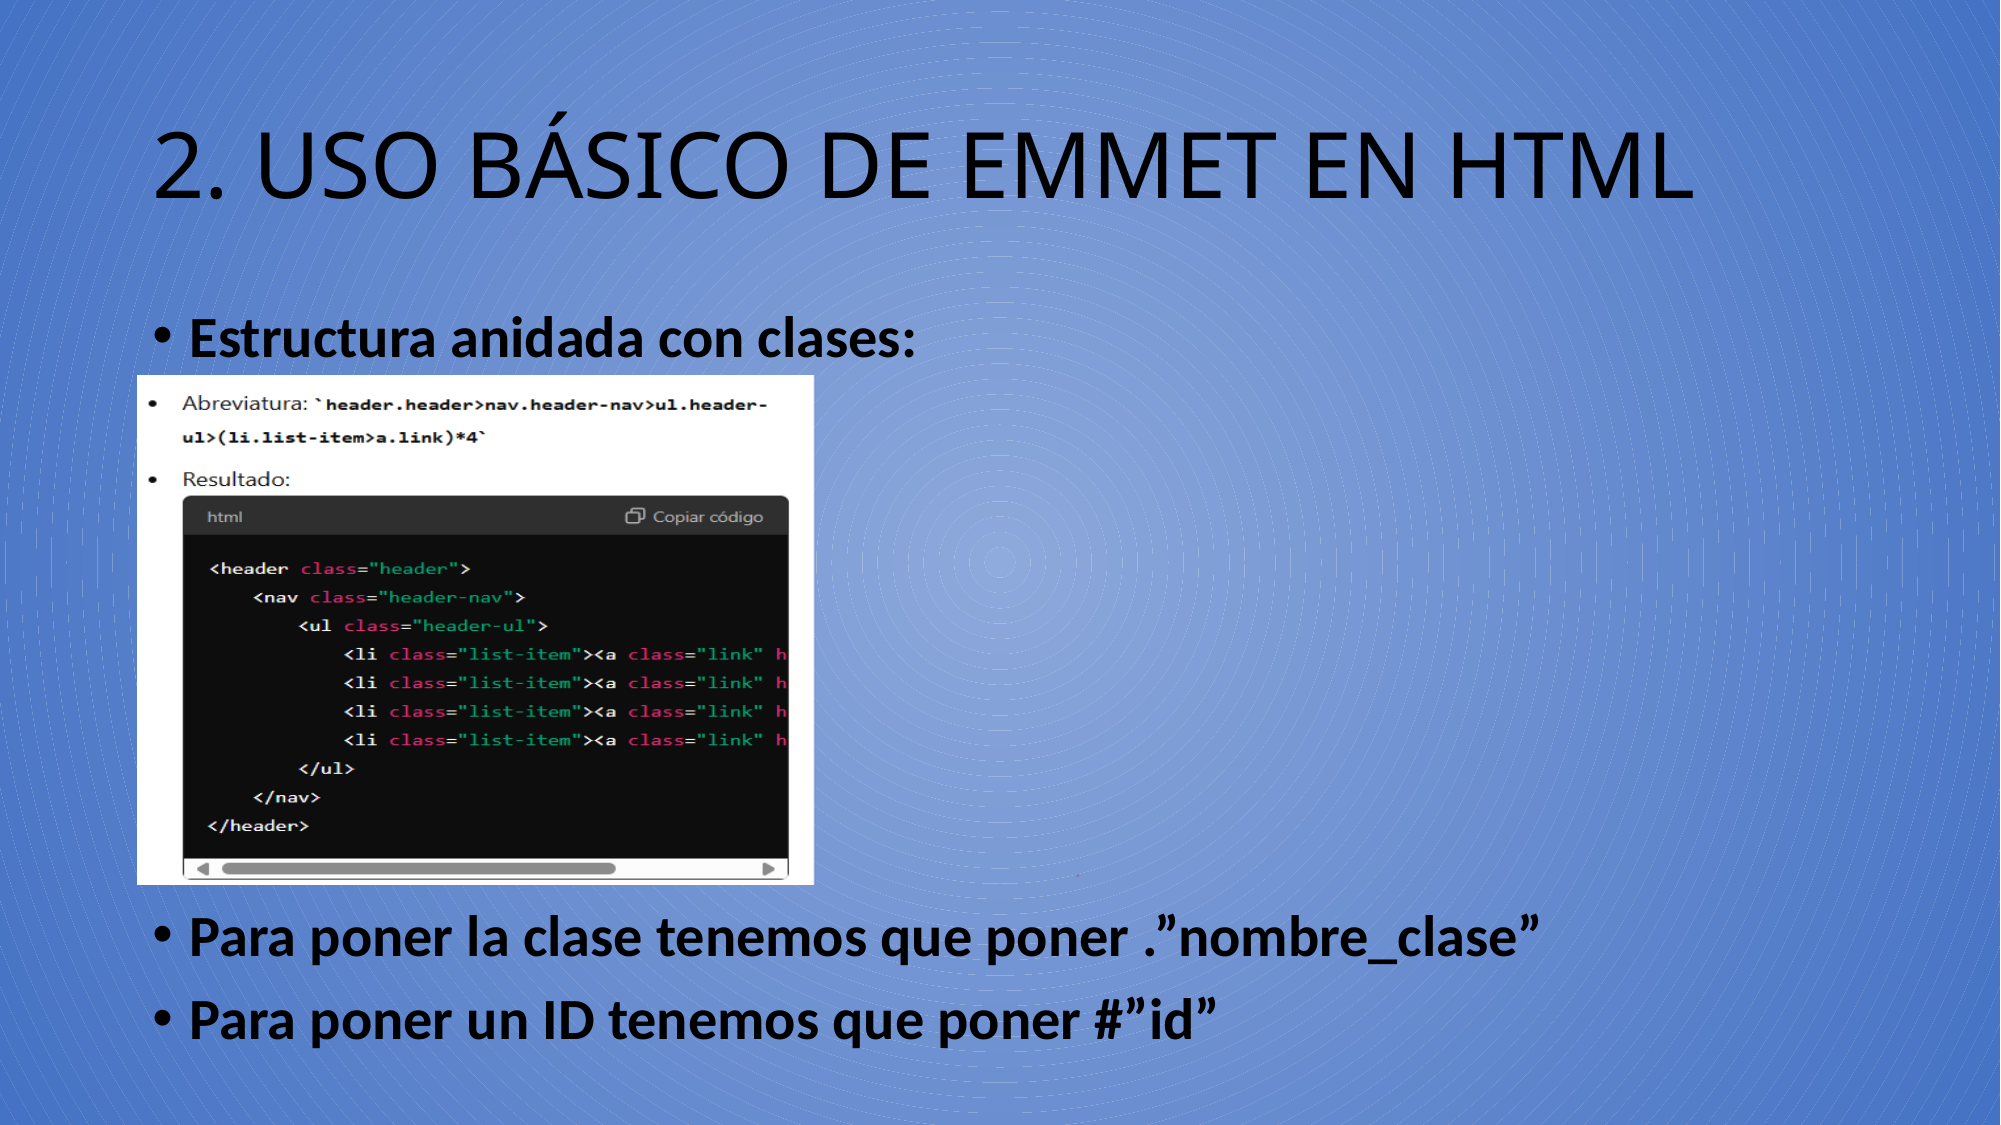

# 2. USO BÁSICO DE EMMET EN HTML
Estructura anidada con clases:
Para poner la clase tenemos que poner .”nombre_clase”
Para poner un ID tenemos que poner #”id”